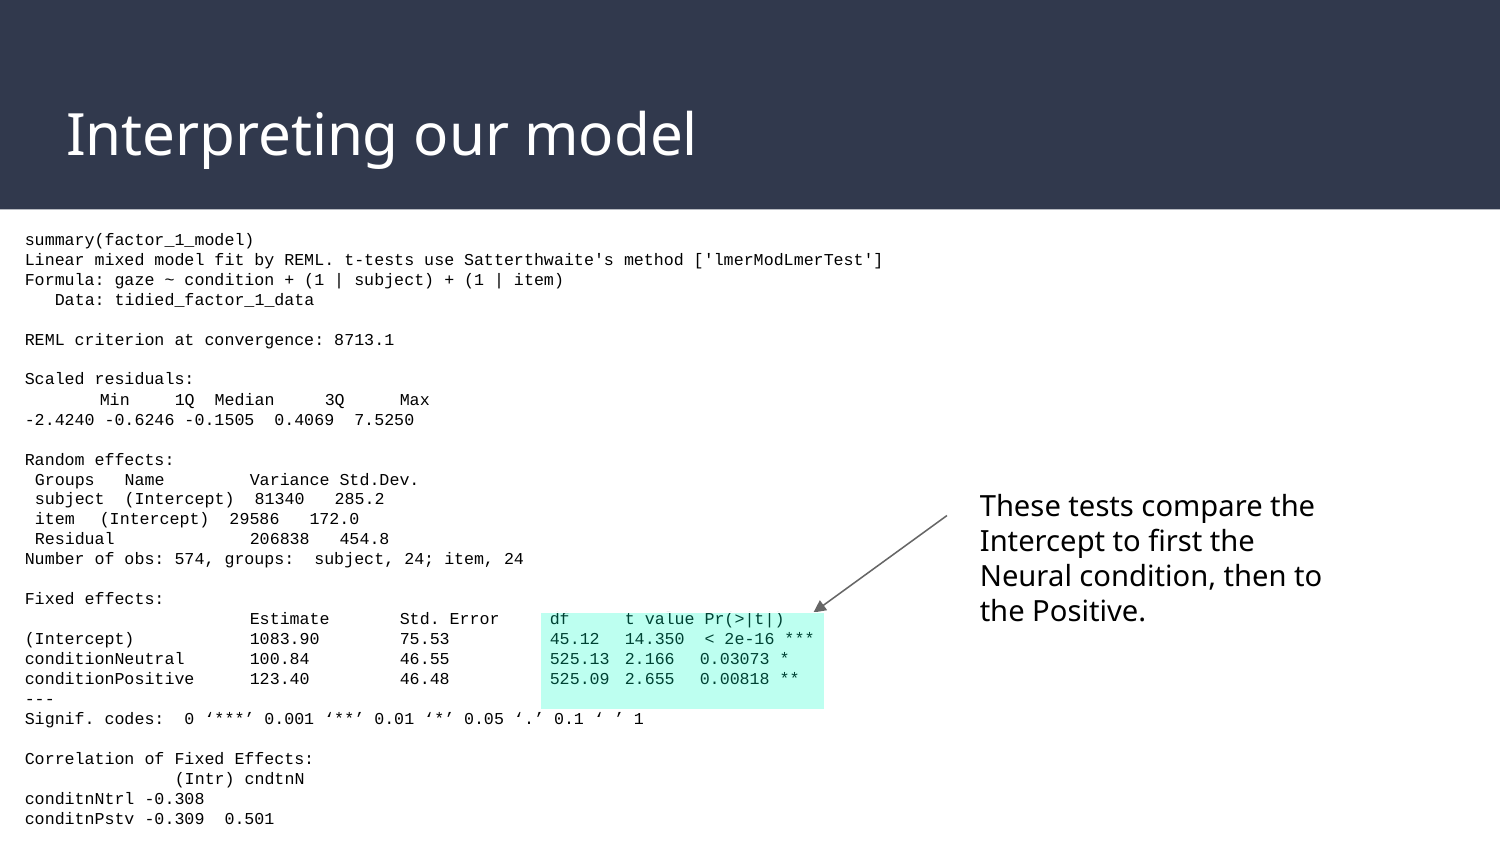

# Interpreting our model
summary(factor_1_model)
Linear mixed model fit by REML. t-tests use Satterthwaite's method ['lmerModLmerTest']
Formula: gaze ~ condition + (1 | subject) + (1 | item)
 Data: tidied_factor_1_data
REML criterion at convergence: 8713.1
Scaled residuals:
	Min 	1Q Median 	3Q 	Max
-2.4240 -0.6246 -0.1505 0.4069 7.5250
Random effects:
 Groups Name 	Variance Std.Dev.
 subject (Intercept) 81340 285.2
 item 	(Intercept) 29586 172.0
 Residual 	206838 454.8
Number of obs: 574, groups: subject, 24; item, 24
Fixed effects:
 		Estimate 	Std. Error 	df 	t value Pr(>|t|)
(Intercept) 	1083.90 	75.53 	45.12 	14.350 < 2e-16 ***
conditionNeutral	100.84 	46.55 		525.13 	2.166 	0.03073 *
conditionPositive 	123.40 	46.48 		525.09 	2.655 	0.00818 **
---
Signif. codes: 0 ‘***’ 0.001 ‘**’ 0.01 ‘*’ 0.05 ‘.’ 0.1 ‘ ’ 1
Correlation of Fixed Effects:
 	(Intr) cndtnN
conditnNtrl -0.308
conditnPstv -0.309 0.501
These tests compare the Intercept to first the Neural condition, then to the Positive.